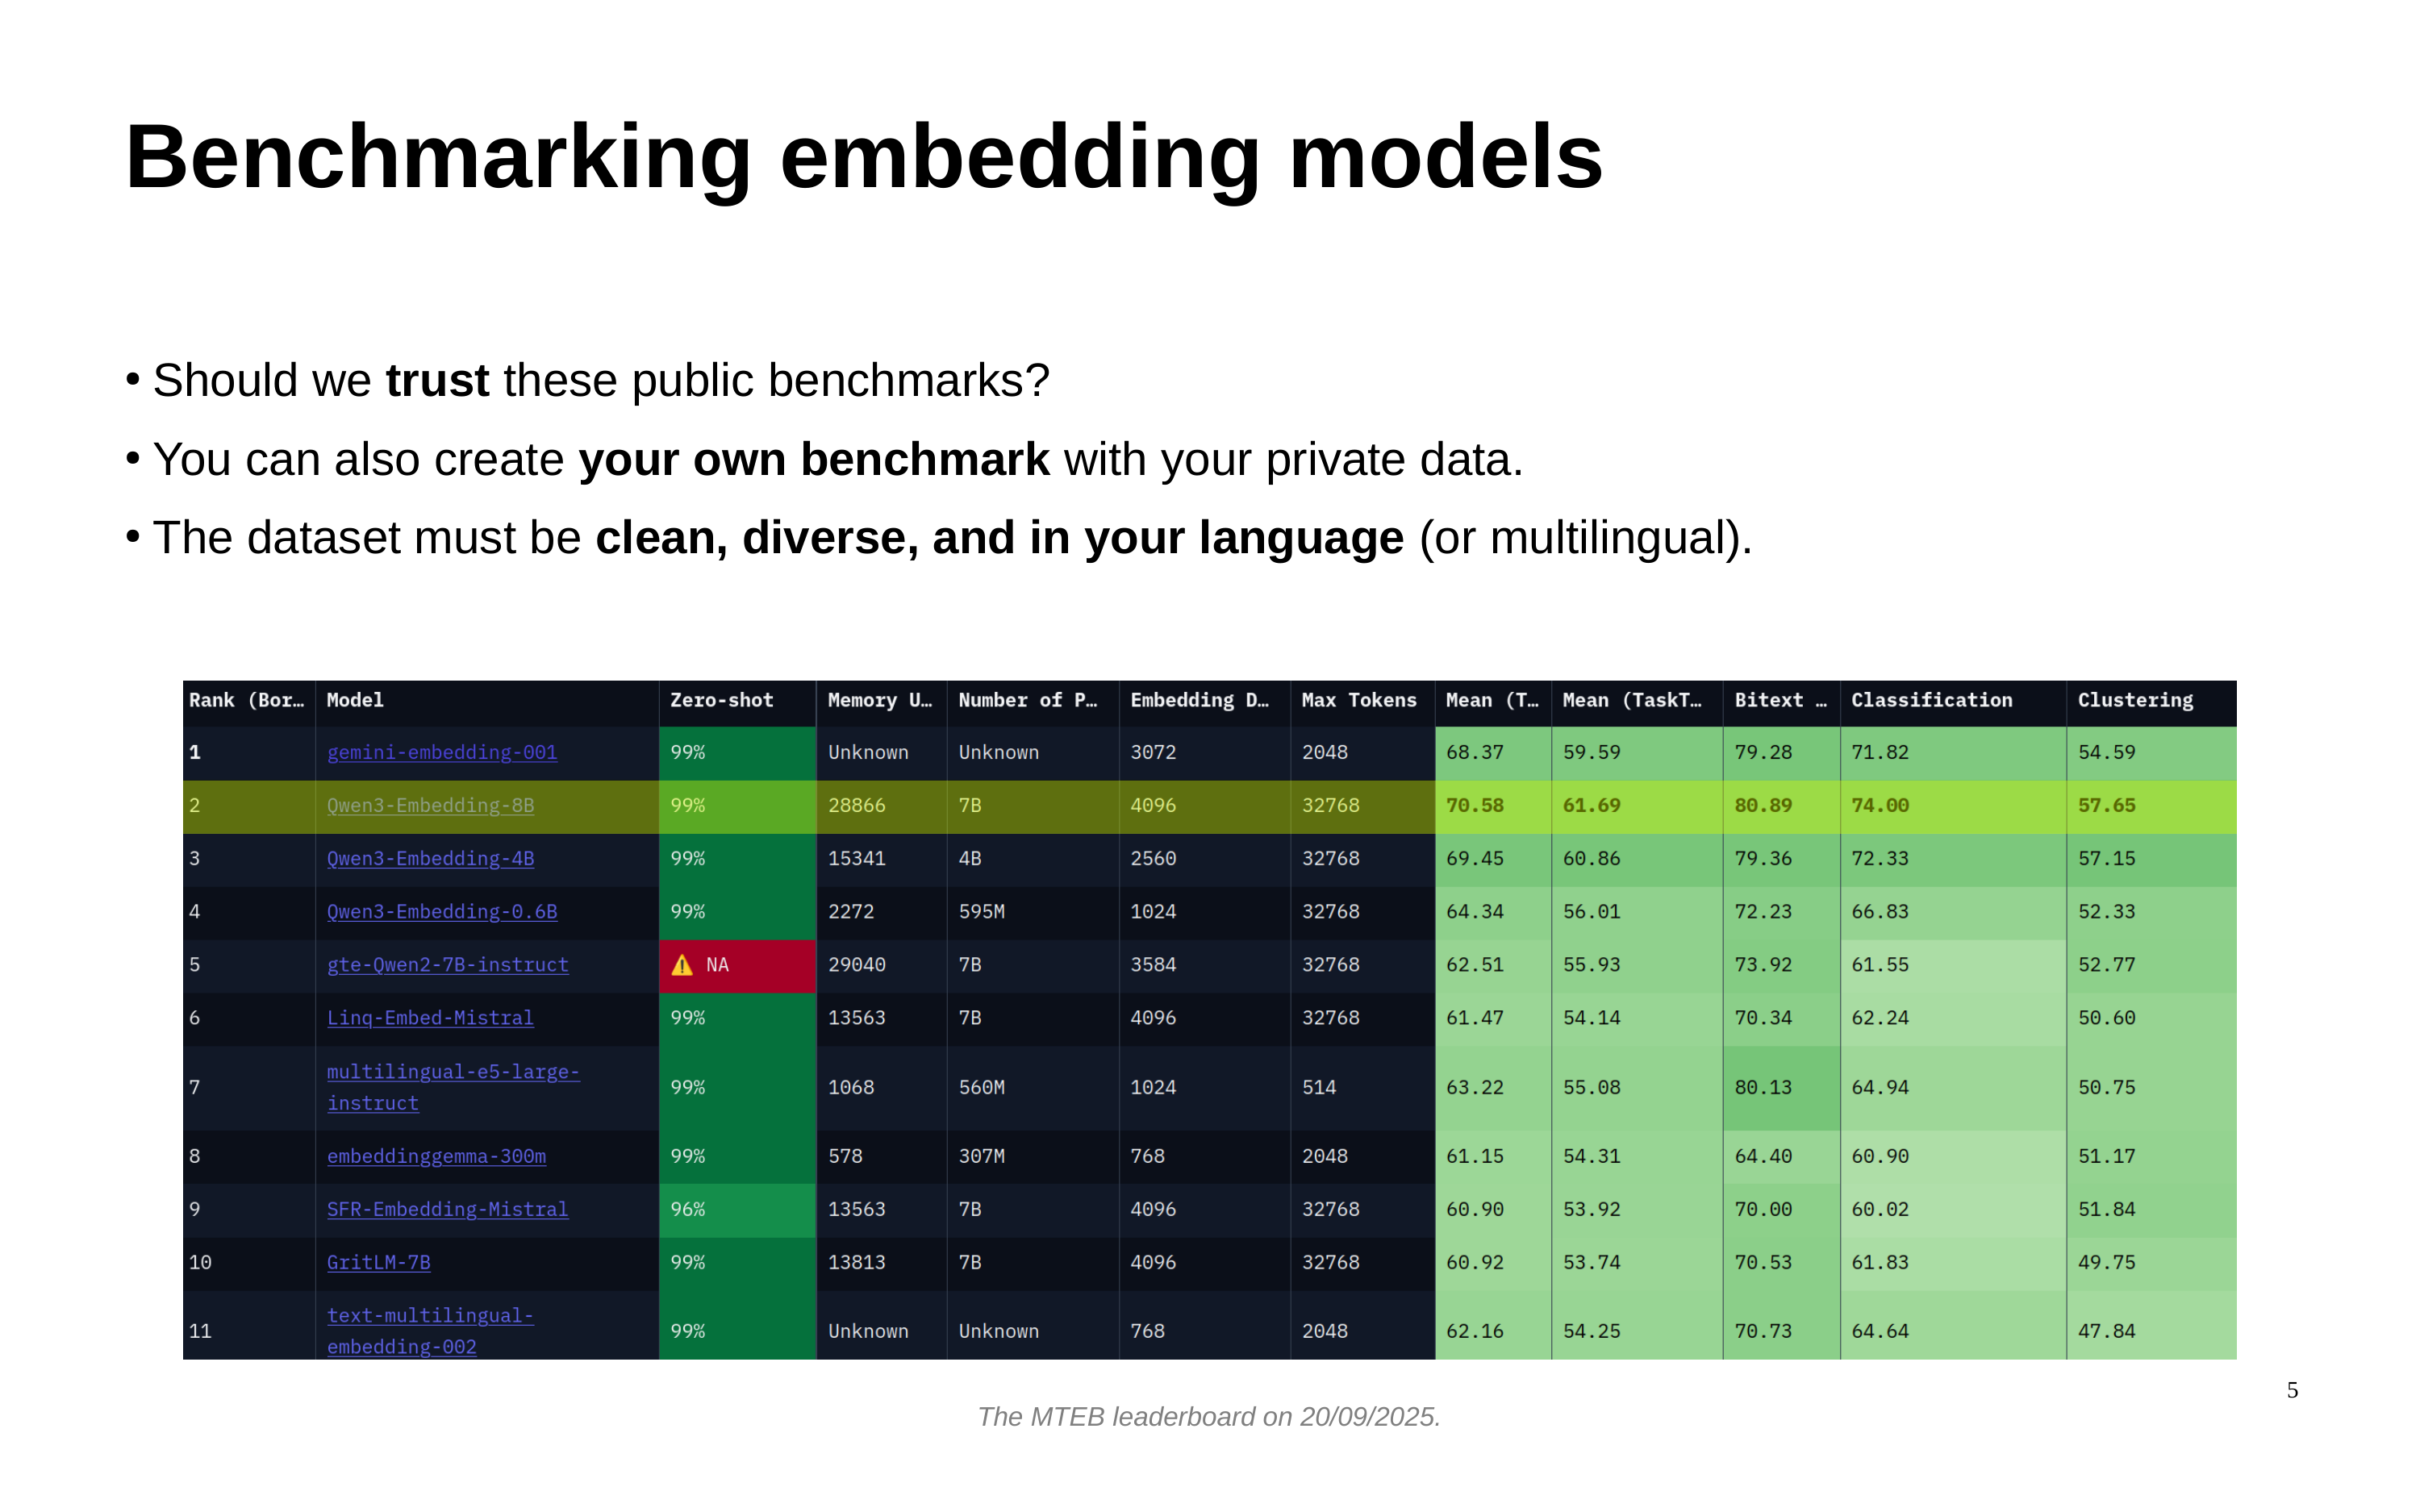

Benchmarking embedding models
Should we trust these public benchmarks?
You can also create your own benchmark with your private data.
The dataset must be clean, diverse, and in your language (or multilingual).
5
The MTEB leaderboard on 20/09/2025.